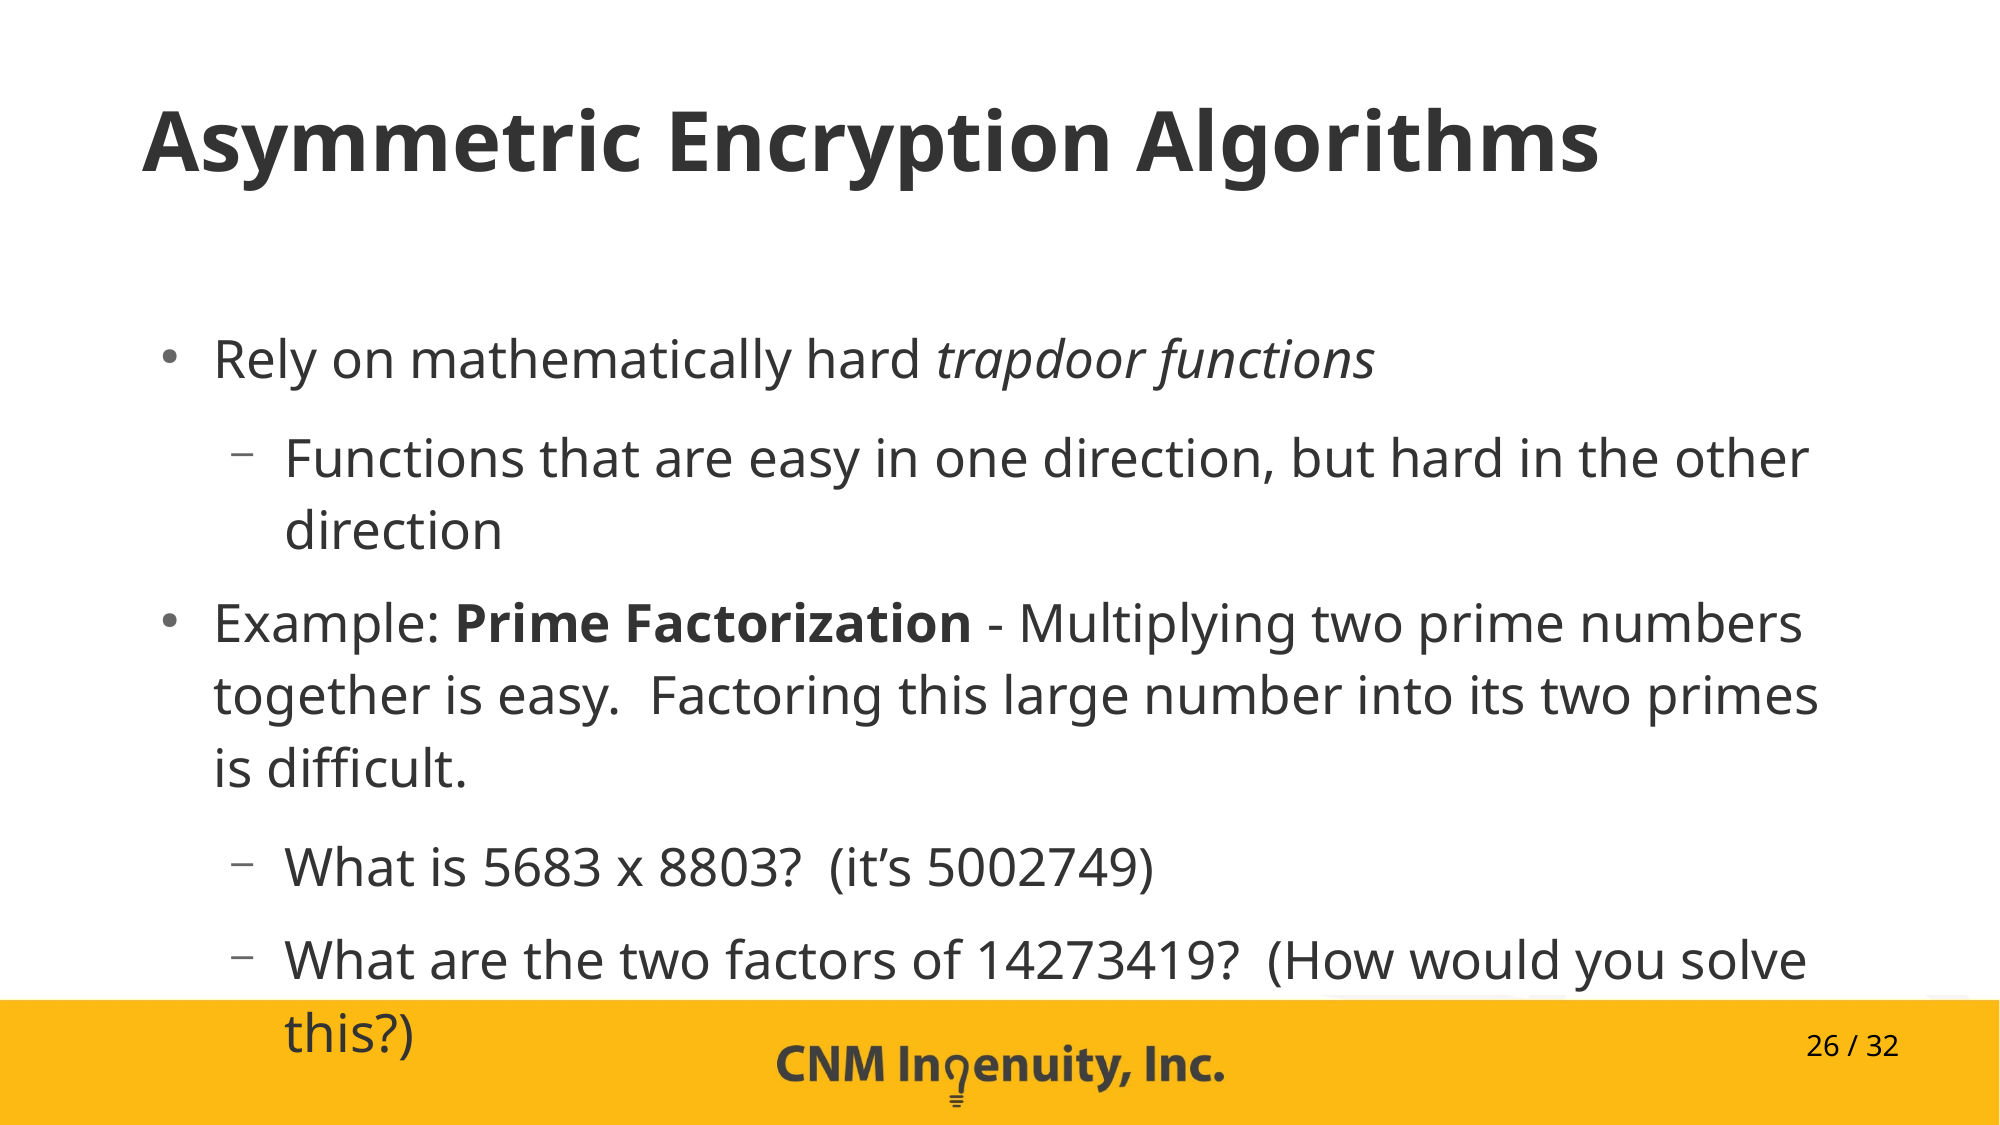

# Asymmetric Encryption Algorithms
Rely on mathematically hard trapdoor functions
Functions that are easy in one direction, but hard in the other direction
Example: Prime Factorization - Multiplying two prime numbers together is easy. Factoring this large number into its two primes is difficult.
What is 5683 x 8803? (it’s 5002749)
What are the two factors of 14273419? (How would you solve this?)
26